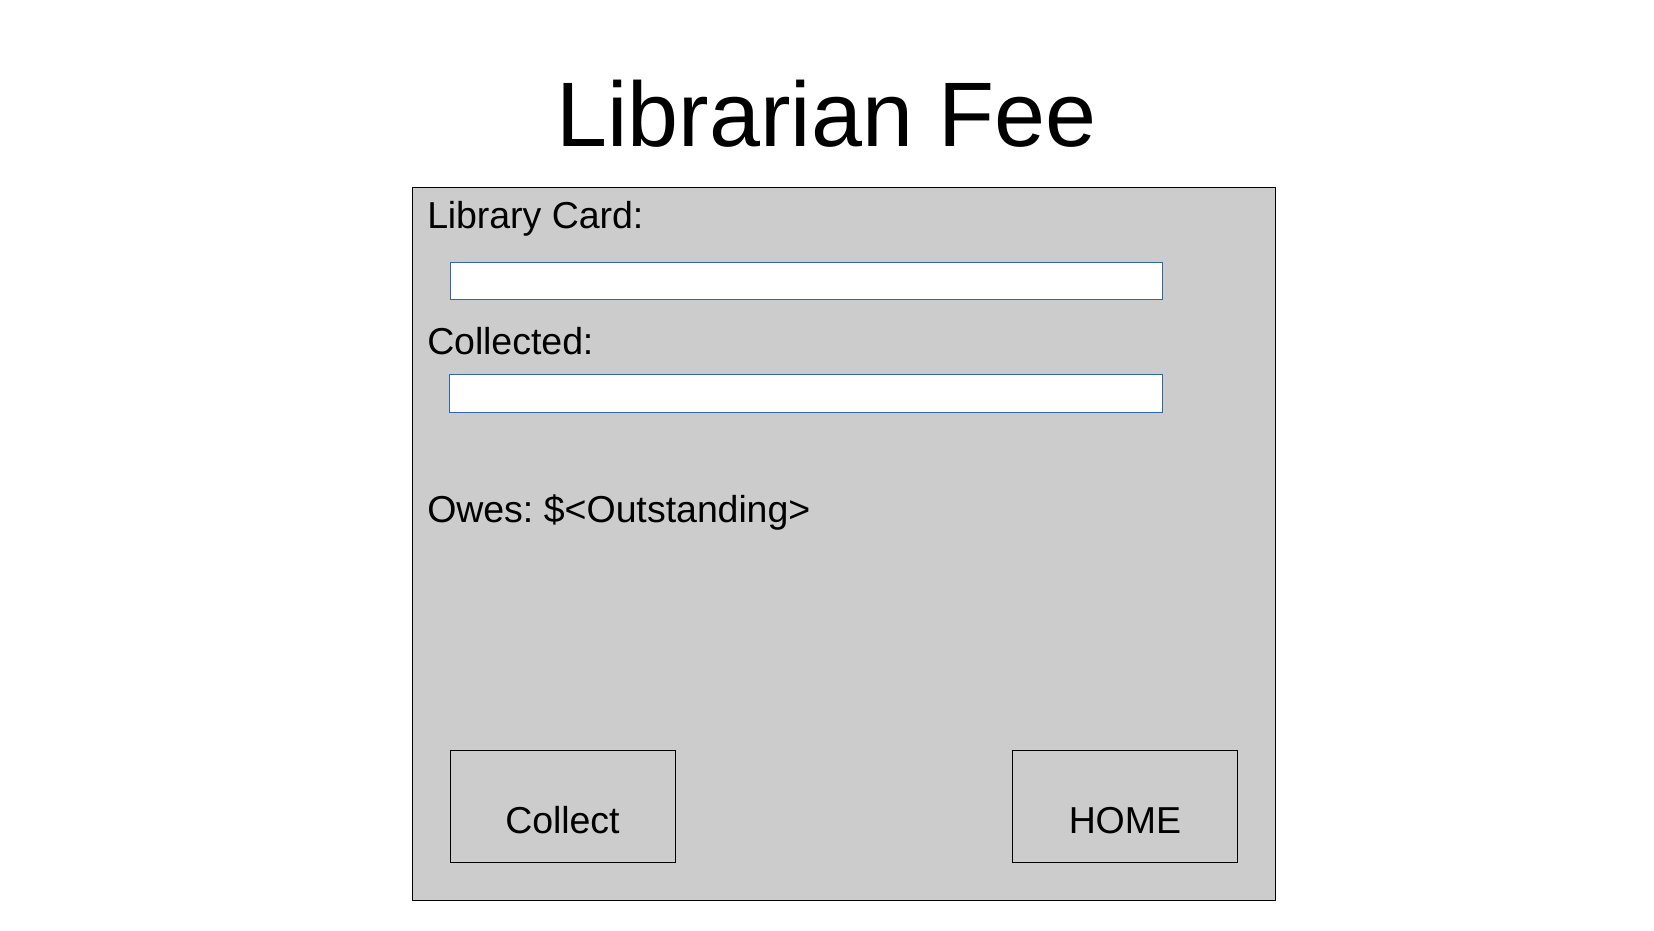

# Librarian Fee
Library Card:
Collected:
Owes: $<Outstanding>
Collect
HOME